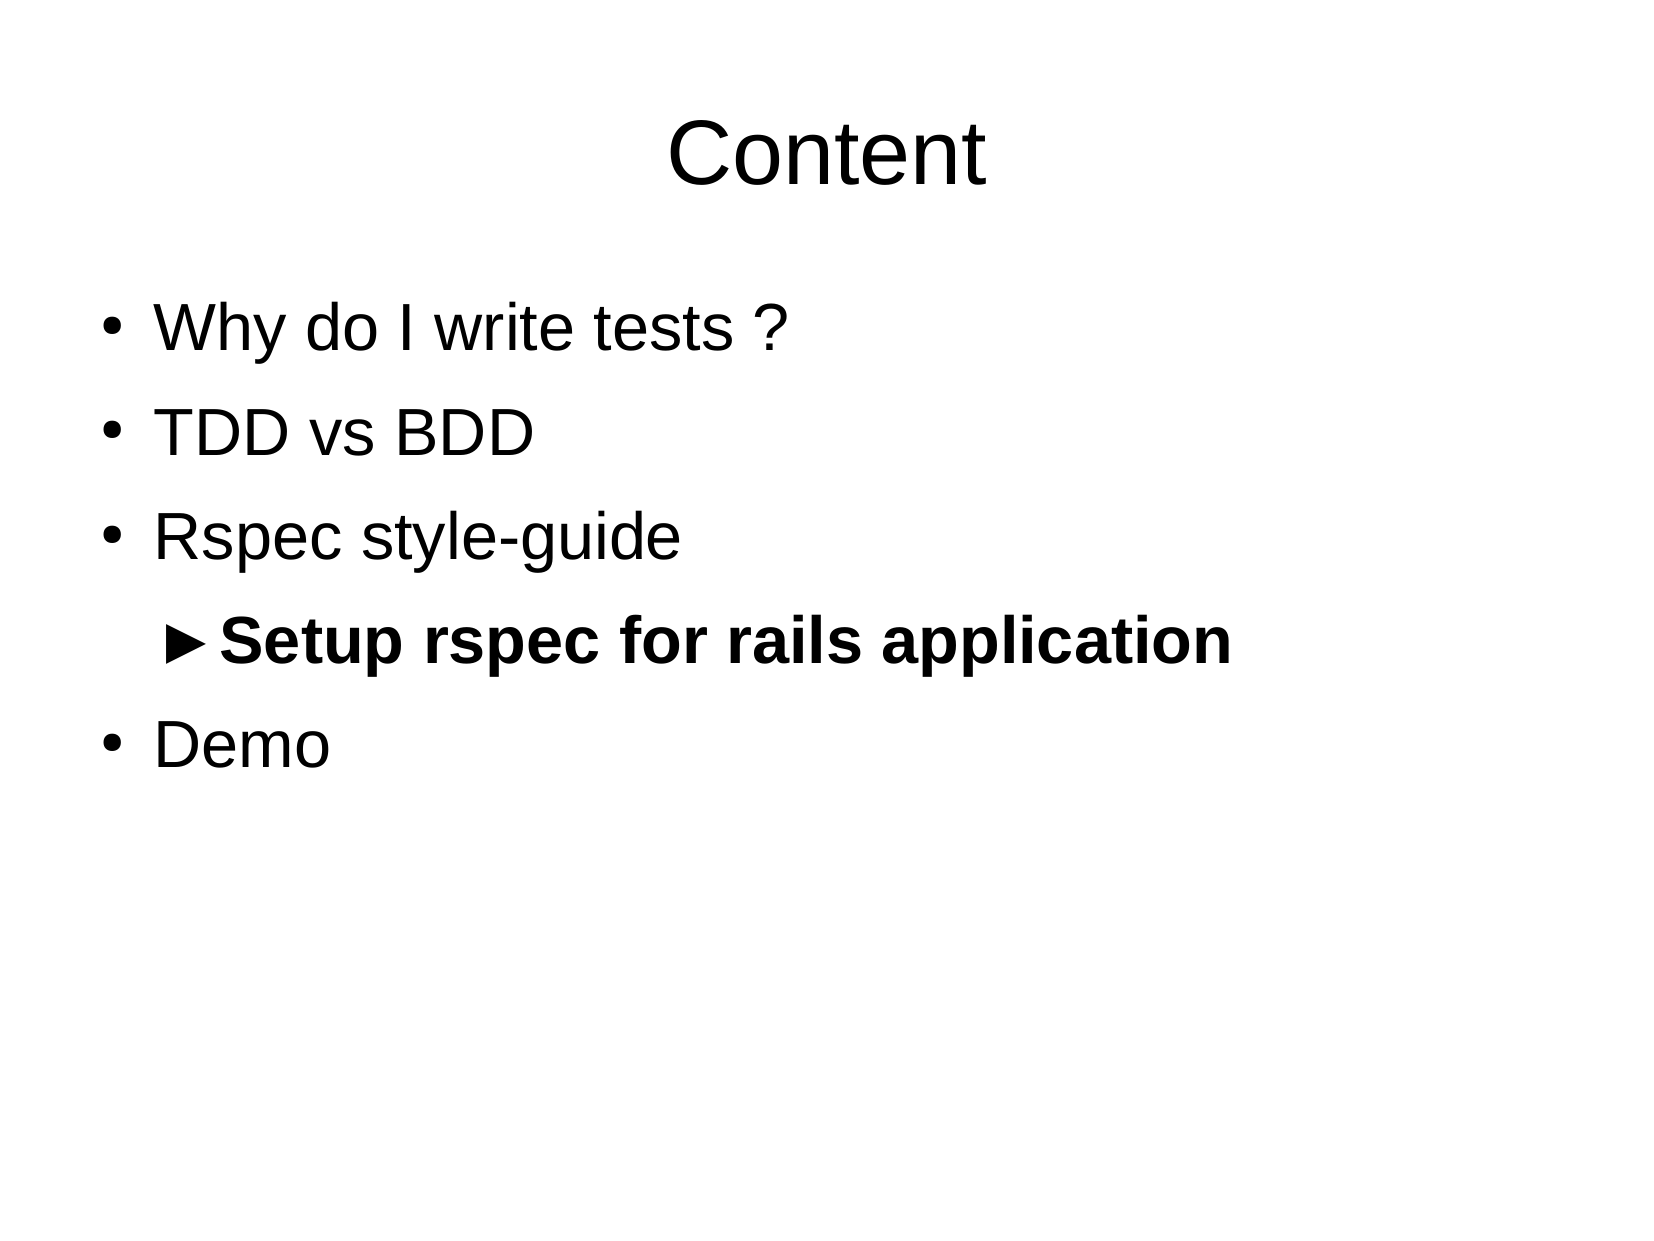

# Content
Why do I write tests ?
TDD vs BDD
Rspec style-guide
►Setup rspec for rails application
Demo